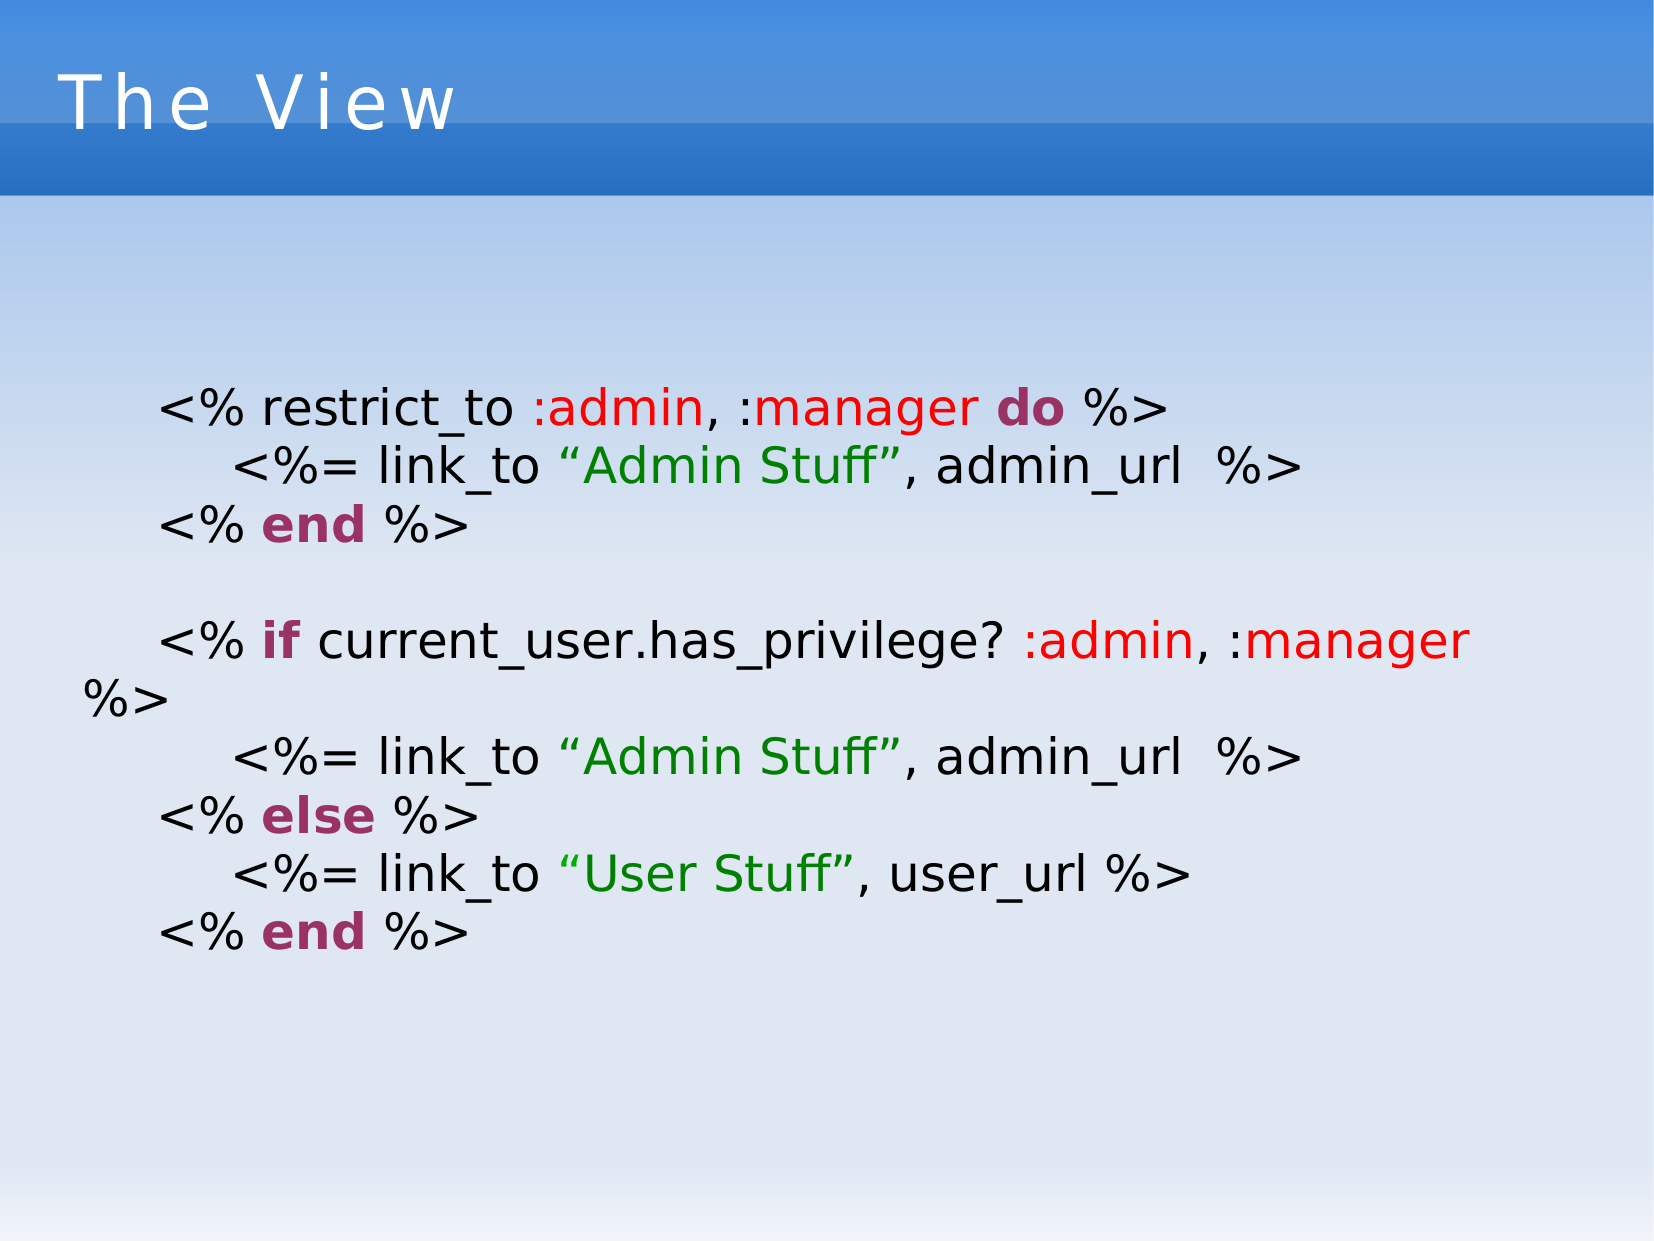

# The View
	<% restrict_to :admin, :manager do %>
		<%= link_to “Admin Stuff”, admin_url %>
	<% end %>
	<% if current_user.has_privilege? :admin, :manager %>
		<%= link_to “Admin Stuff”, admin_url %>
	<% else %>
		<%= link_to “User Stuff”, user_url %>
	<% end %>